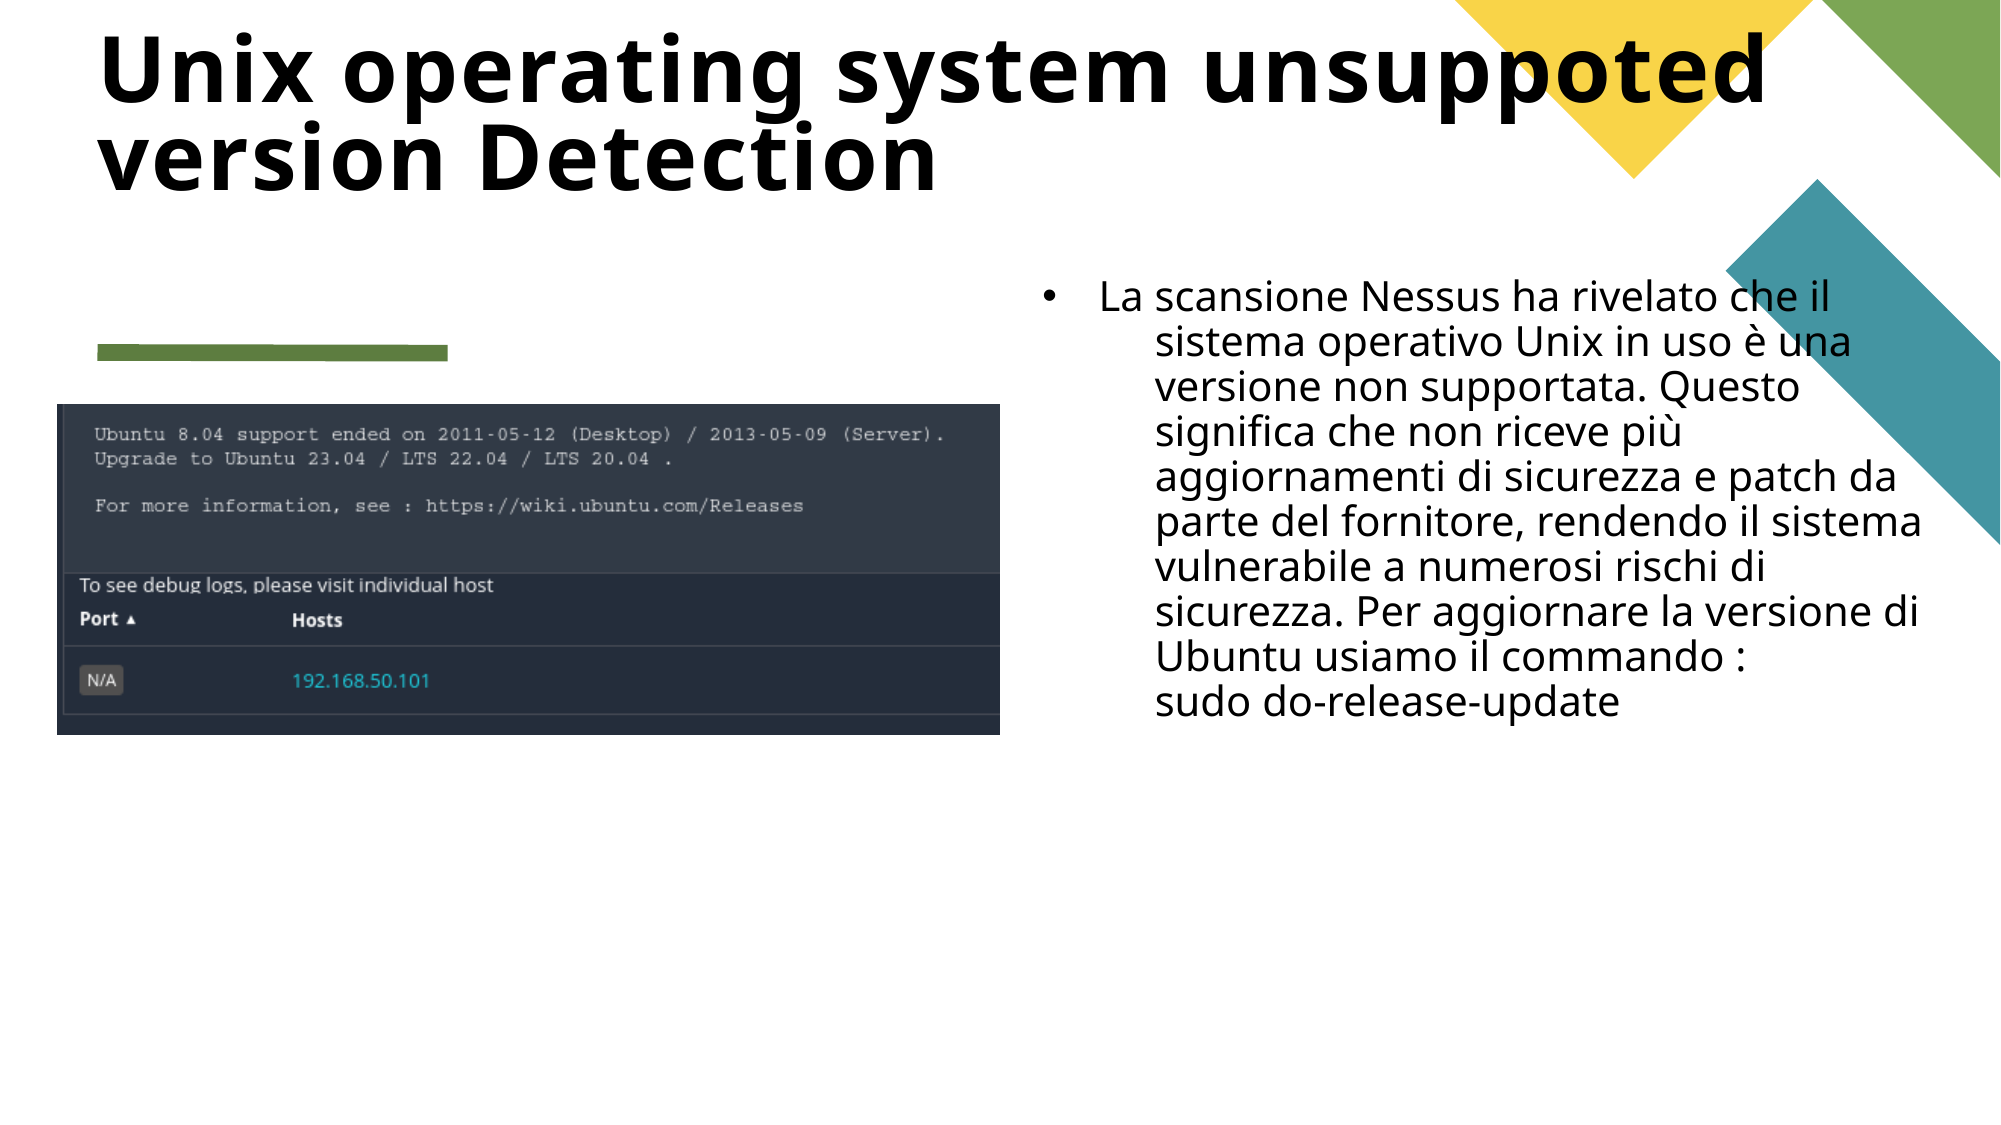

# Unix operating system unsuppoted version Detection
La scansione Nessus ha rivelato che il sistema operativo Unix in uso è una versione non supportata. Questo significa che non riceve più aggiornamenti di sicurezza e patch da parte del fornitore, rendendo il sistema vulnerabile a numerosi rischi di sicurezza. Per aggiornare la versione di Ubuntu usiamo il commando :
sudo do-release-update